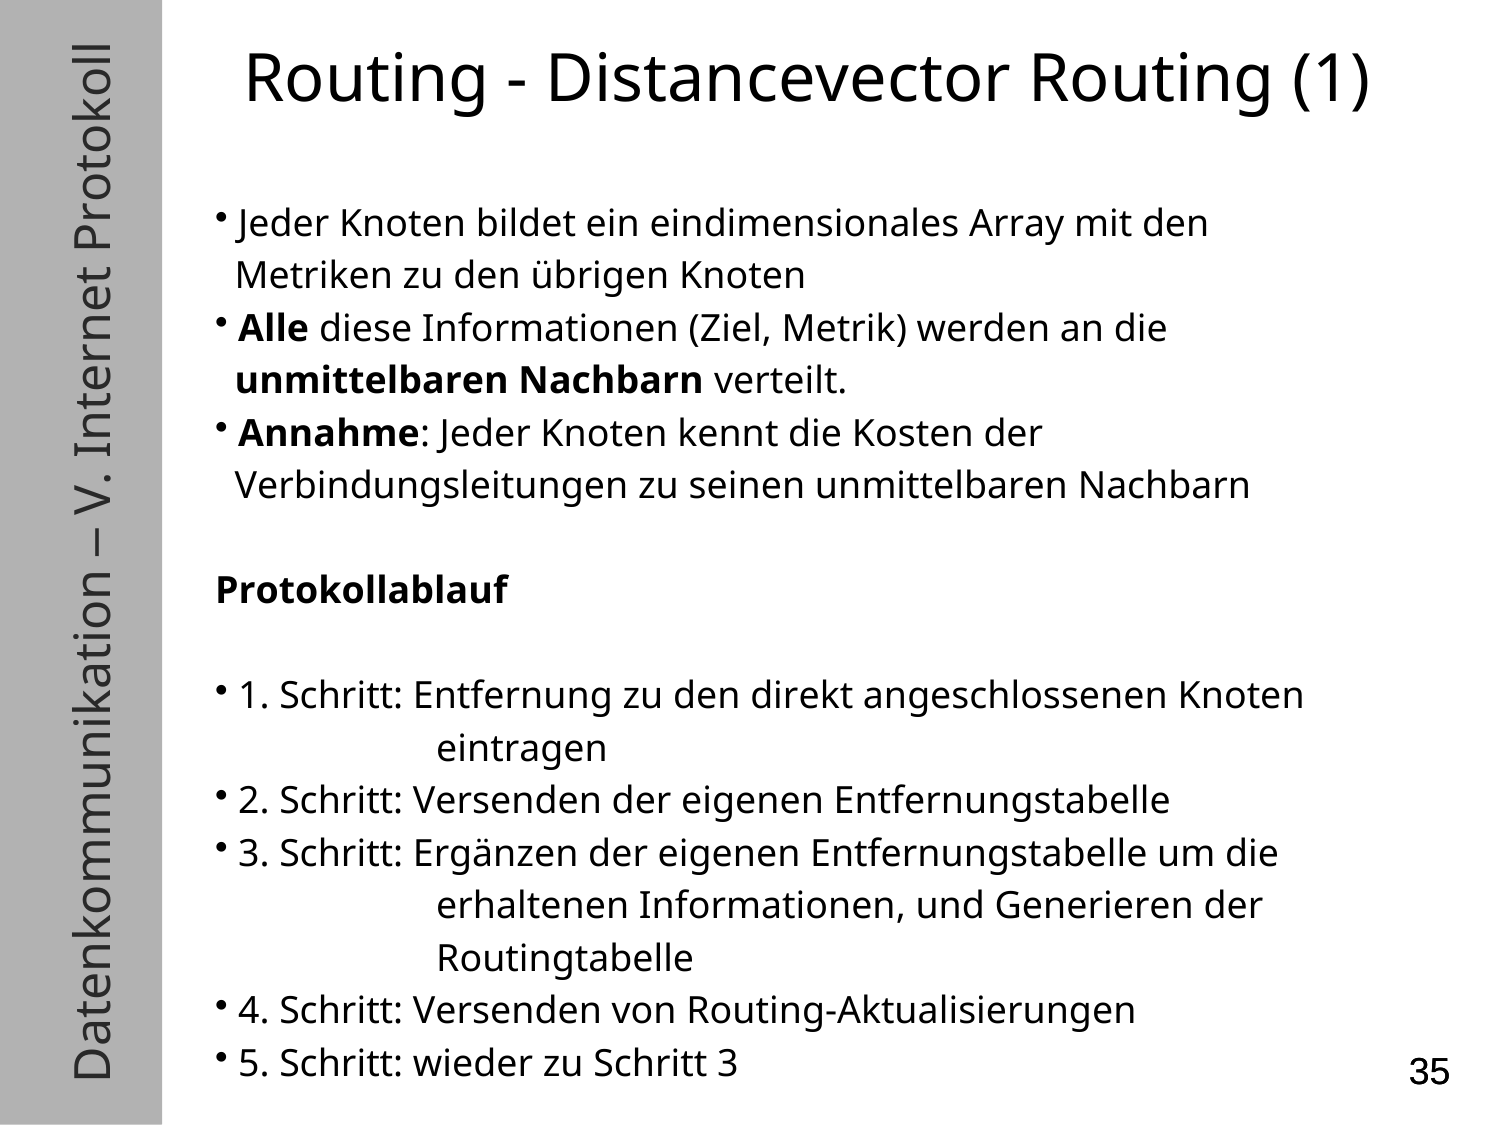

Routing - Distancevector Routing (1)
 Jeder Knoten bildet ein eindimensionales Array mit den
 Metriken zu den übrigen Knoten
 Alle diese Informationen (Ziel, Metrik) werden an die
 unmittelbaren Nachbarn verteilt.
 Annahme: Jeder Knoten kennt die Kosten der
 Verbindungsleitungen zu seinen unmittelbaren Nachbarn
Protokollablauf
 1. Schritt: Entfernung zu den direkt angeschlossenen Knoten
			eintragen
 2. Schritt: Versenden der eigenen Entfernungstabelle
 3. Schritt: Ergänzen der eigenen Entfernungstabelle um die
			erhaltenen Informationen, und Generieren der
			Routingtabelle
 4. Schritt: Versenden von Routing-Aktualisierungen
 5. Schritt: wieder zu Schritt 3
Datenkommunikation – V. Internet Protokoll